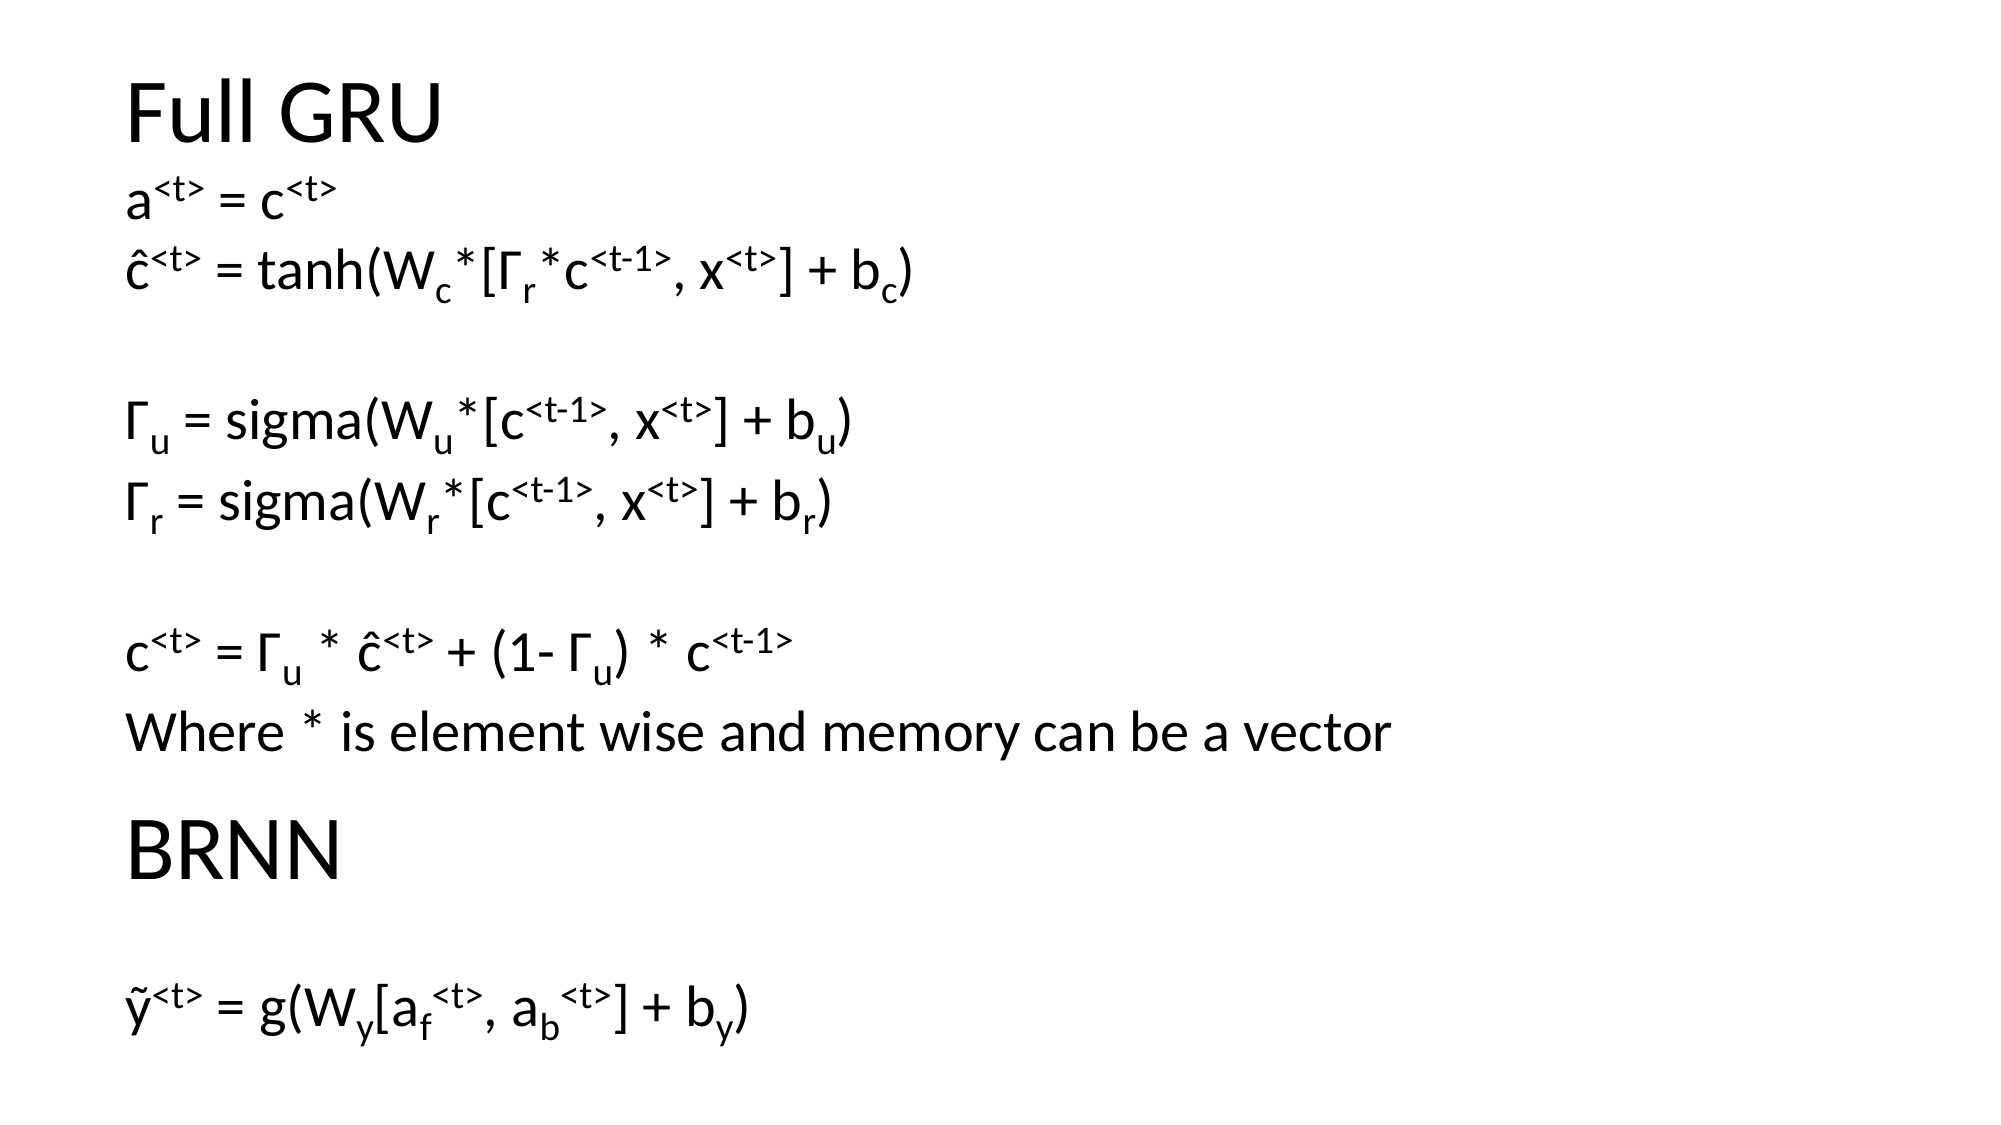

Full GRU
a<t> = c<t>
ĉ<t> = tanh(Wc*[Γr*c<t-1>, x<t>] + bc)
Γu = sigma(Wu*[c<t-1>, x<t>] + bu)
Γr = sigma(Wr*[c<t-1>, x<t>] + br)
c<t> = Γu * ĉ<t> + (1- Γu) * c<t-1>
Where * is element wise and memory can be a vector
BRNN
ỹ<t> = g(Wy[af<t>, ab<t>] + by)